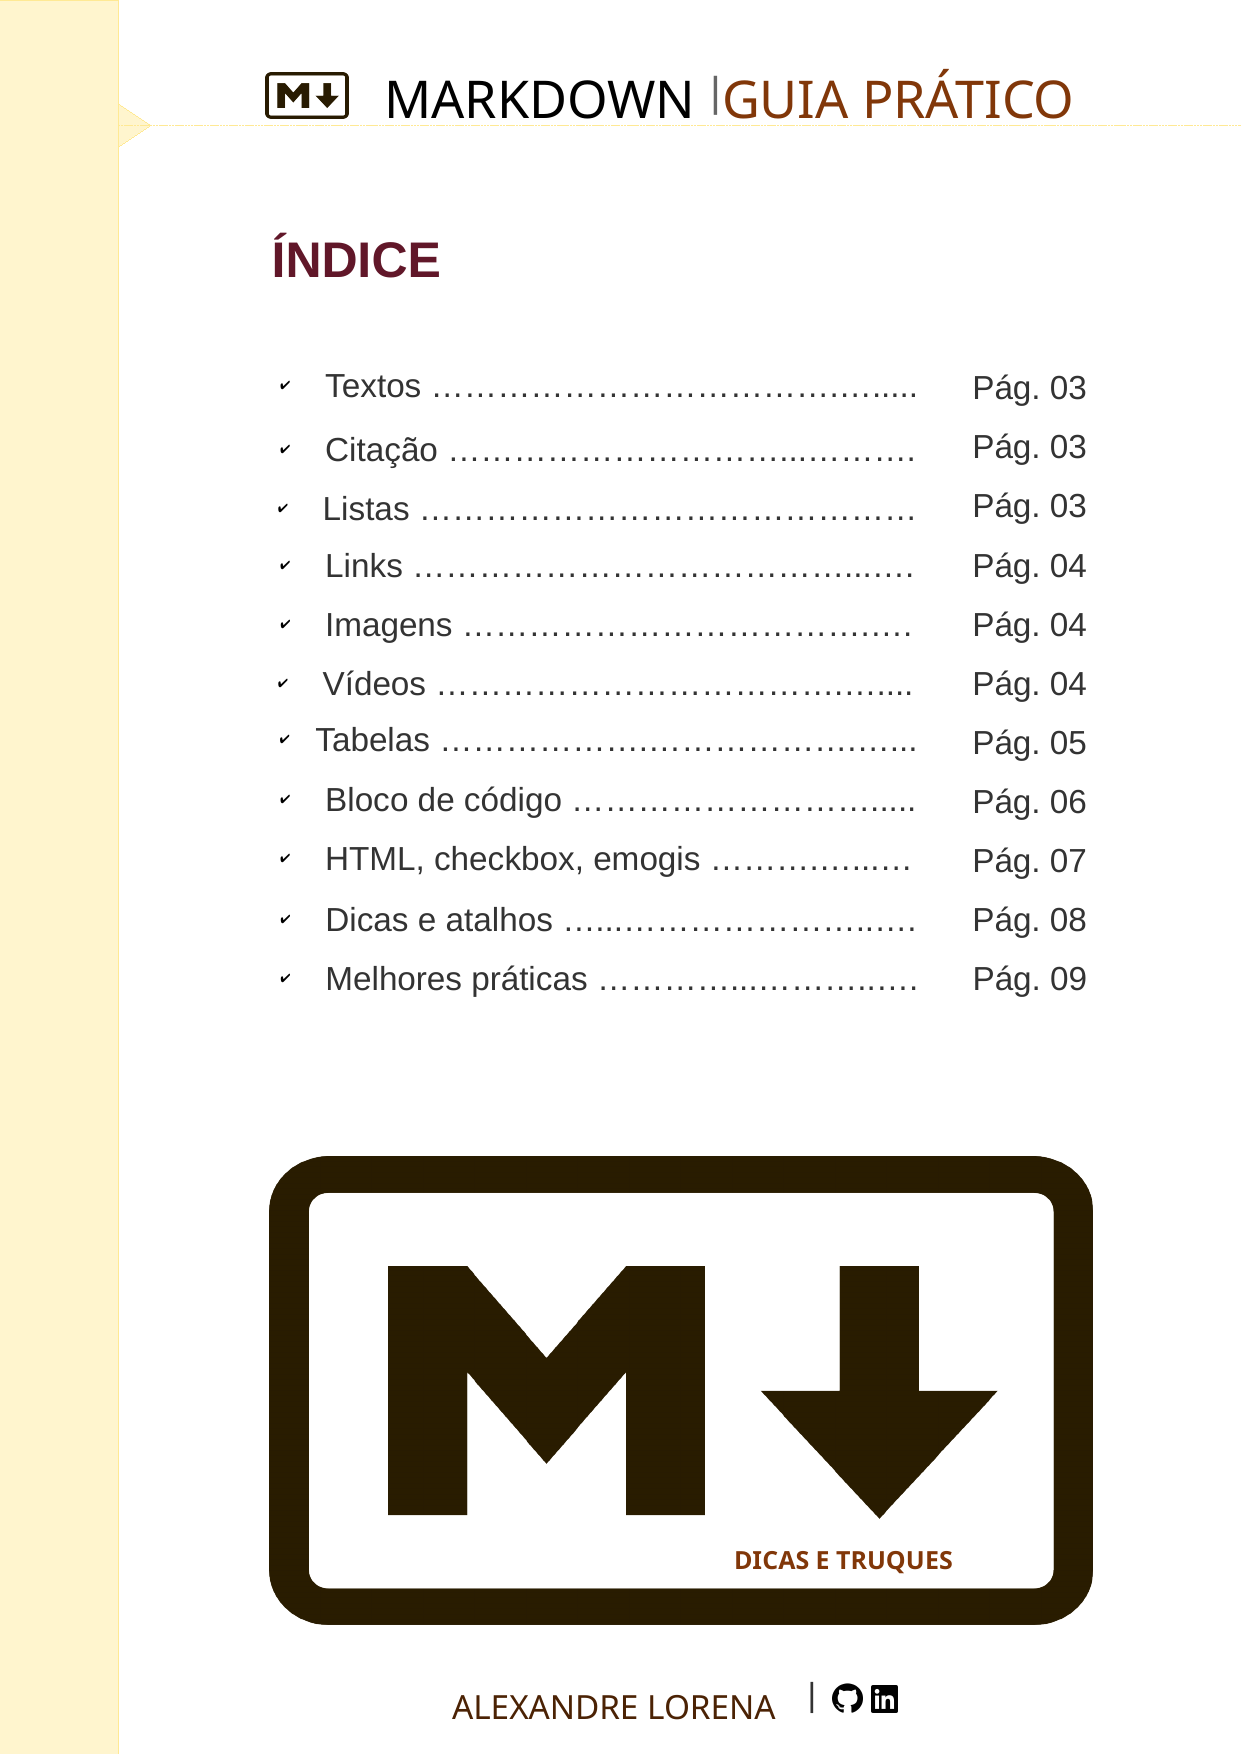

# MARKDOWN GUIA PRÁTICO
|
ÍNDICE
 Textos ……………………………….….....
Pág. 03
Pág. 03
 Citação …………………………...……….
Pág. 03
 Listas ………………………………………
 Links …………………………………...….
Pág. 04
 Imagens ……………………………….….
Pág. 04
 Vídeos ……………………………….…....
Pág. 04
Tabelas ……………….……………….…...
Pág. 05
 Bloco de código ……………………….....
Pág. 06
 HTML, checkbox, emogis ……….…...…
Pág. 07
 Dicas e atalhos …...…………………..….
Pág. 08
 Melhores práticas …………...………..….
Pág. 09
DICAS E TRUQUES
|
ALEXANDRE LORENA